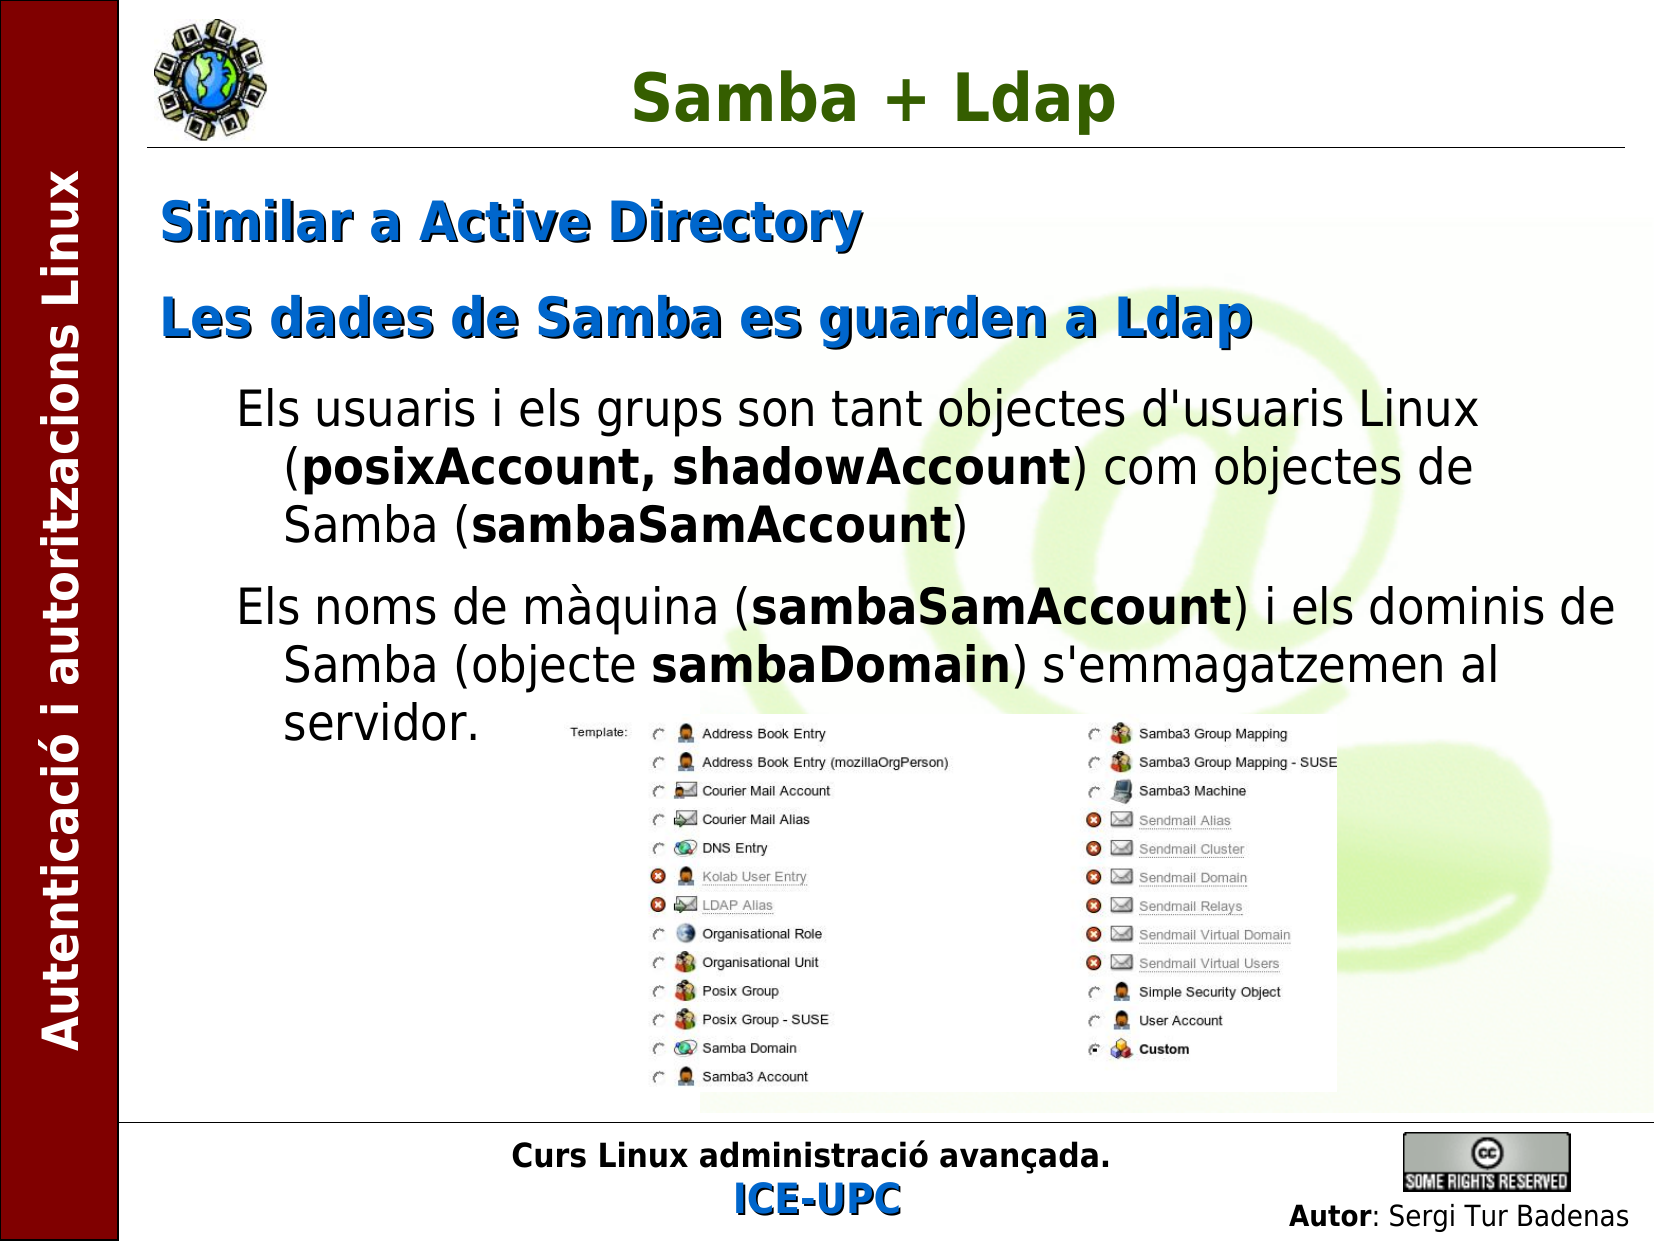

# Samba + Ldap
Similar a Active Directory
Les dades de Samba es guarden a Ldap
Els usuaris i els grups son tant objectes d'usuaris Linux (posixAccount, shadowAccount) com objectes de Samba (sambaSamAccount)
Els noms de màquina (sambaSamAccount) i els dominis de Samba (objecte sambaDomain) s'emmagatzemen al servidor.